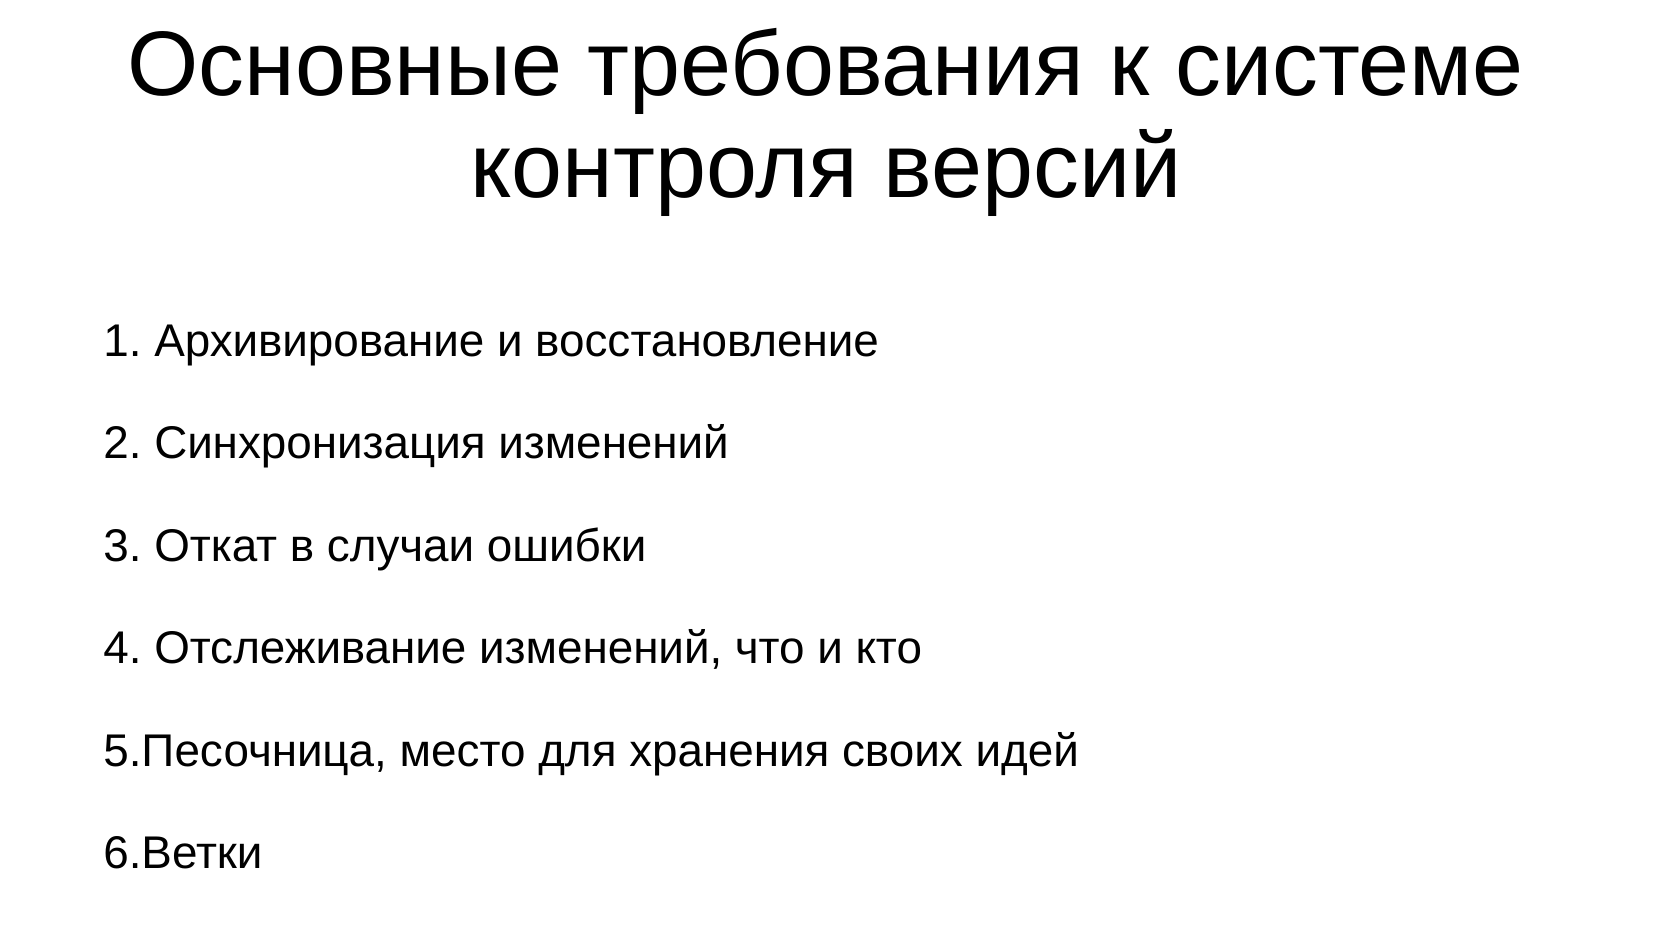

# Основные требования к системе контроля версий
1. Архивирование и восстановление
2. Синхронизация изменений
3. Откат в случаи ошибки
4. Отслеживание изменений, что и кто
5.Песочница, место для хранения своих идей
6.Ветки